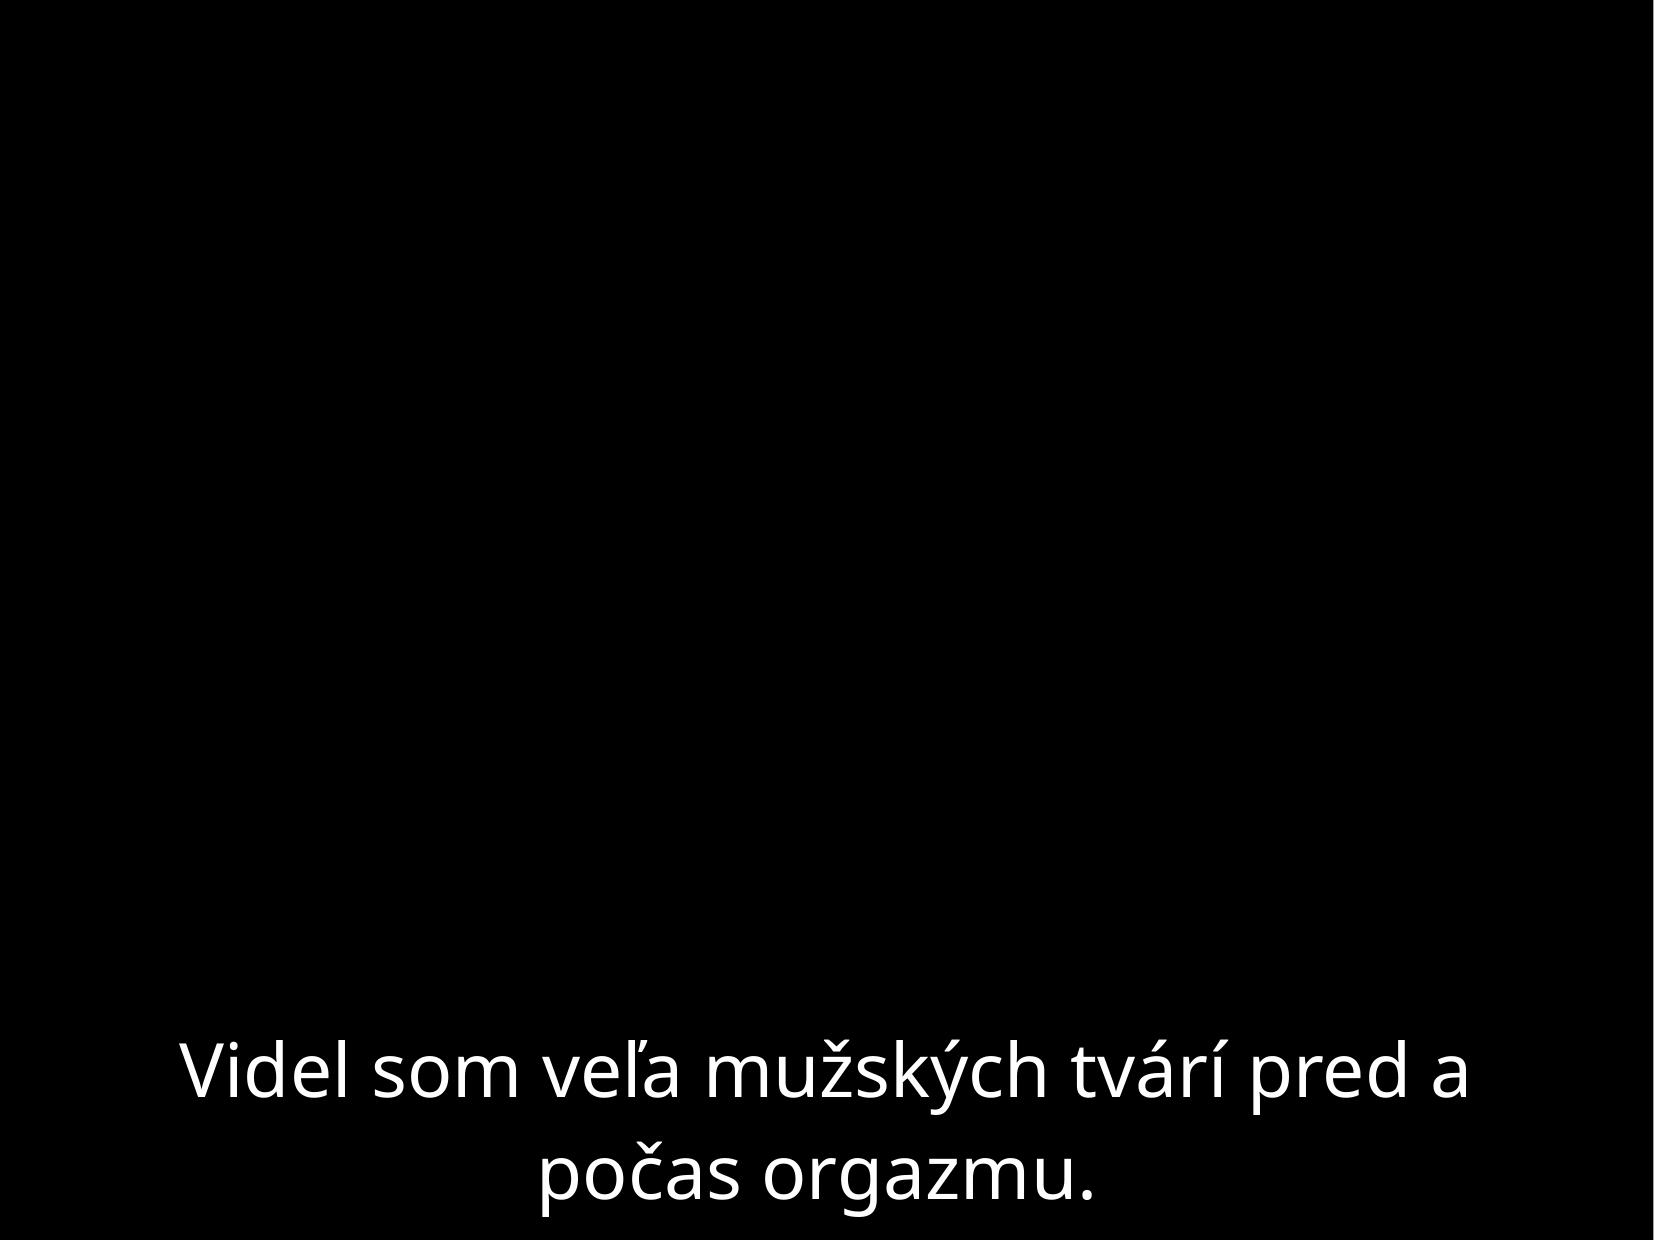

# Videl som veľa mužských tvárí pred a počas orgazmu.